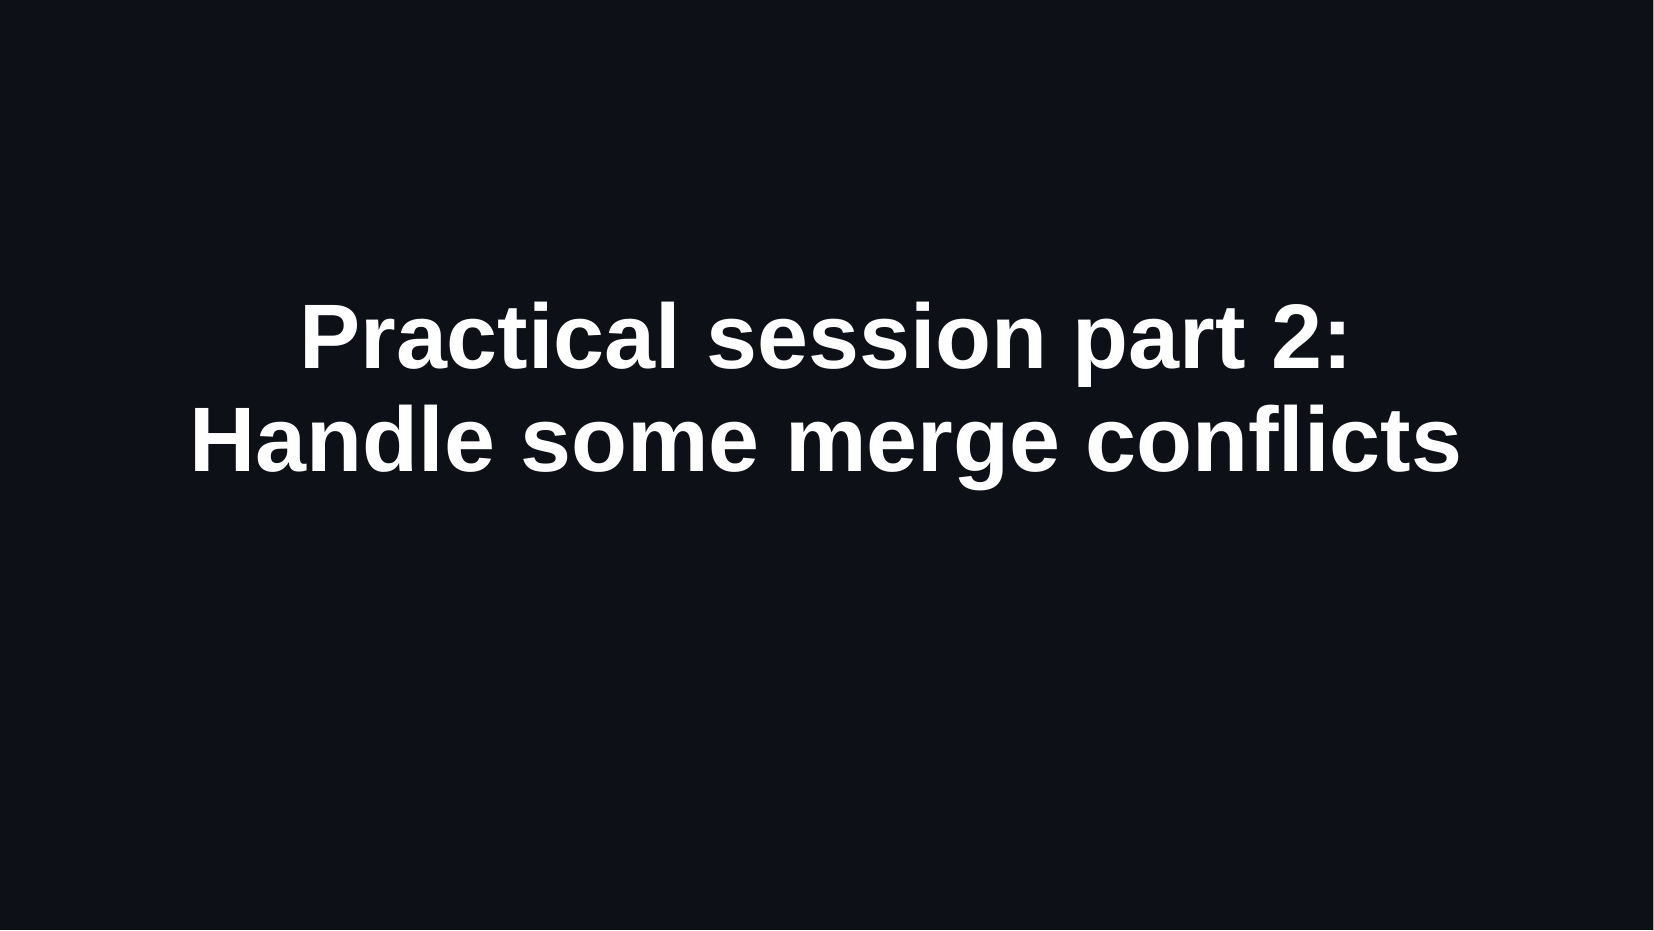

# Practical session part 2:
Handle some merge conflicts